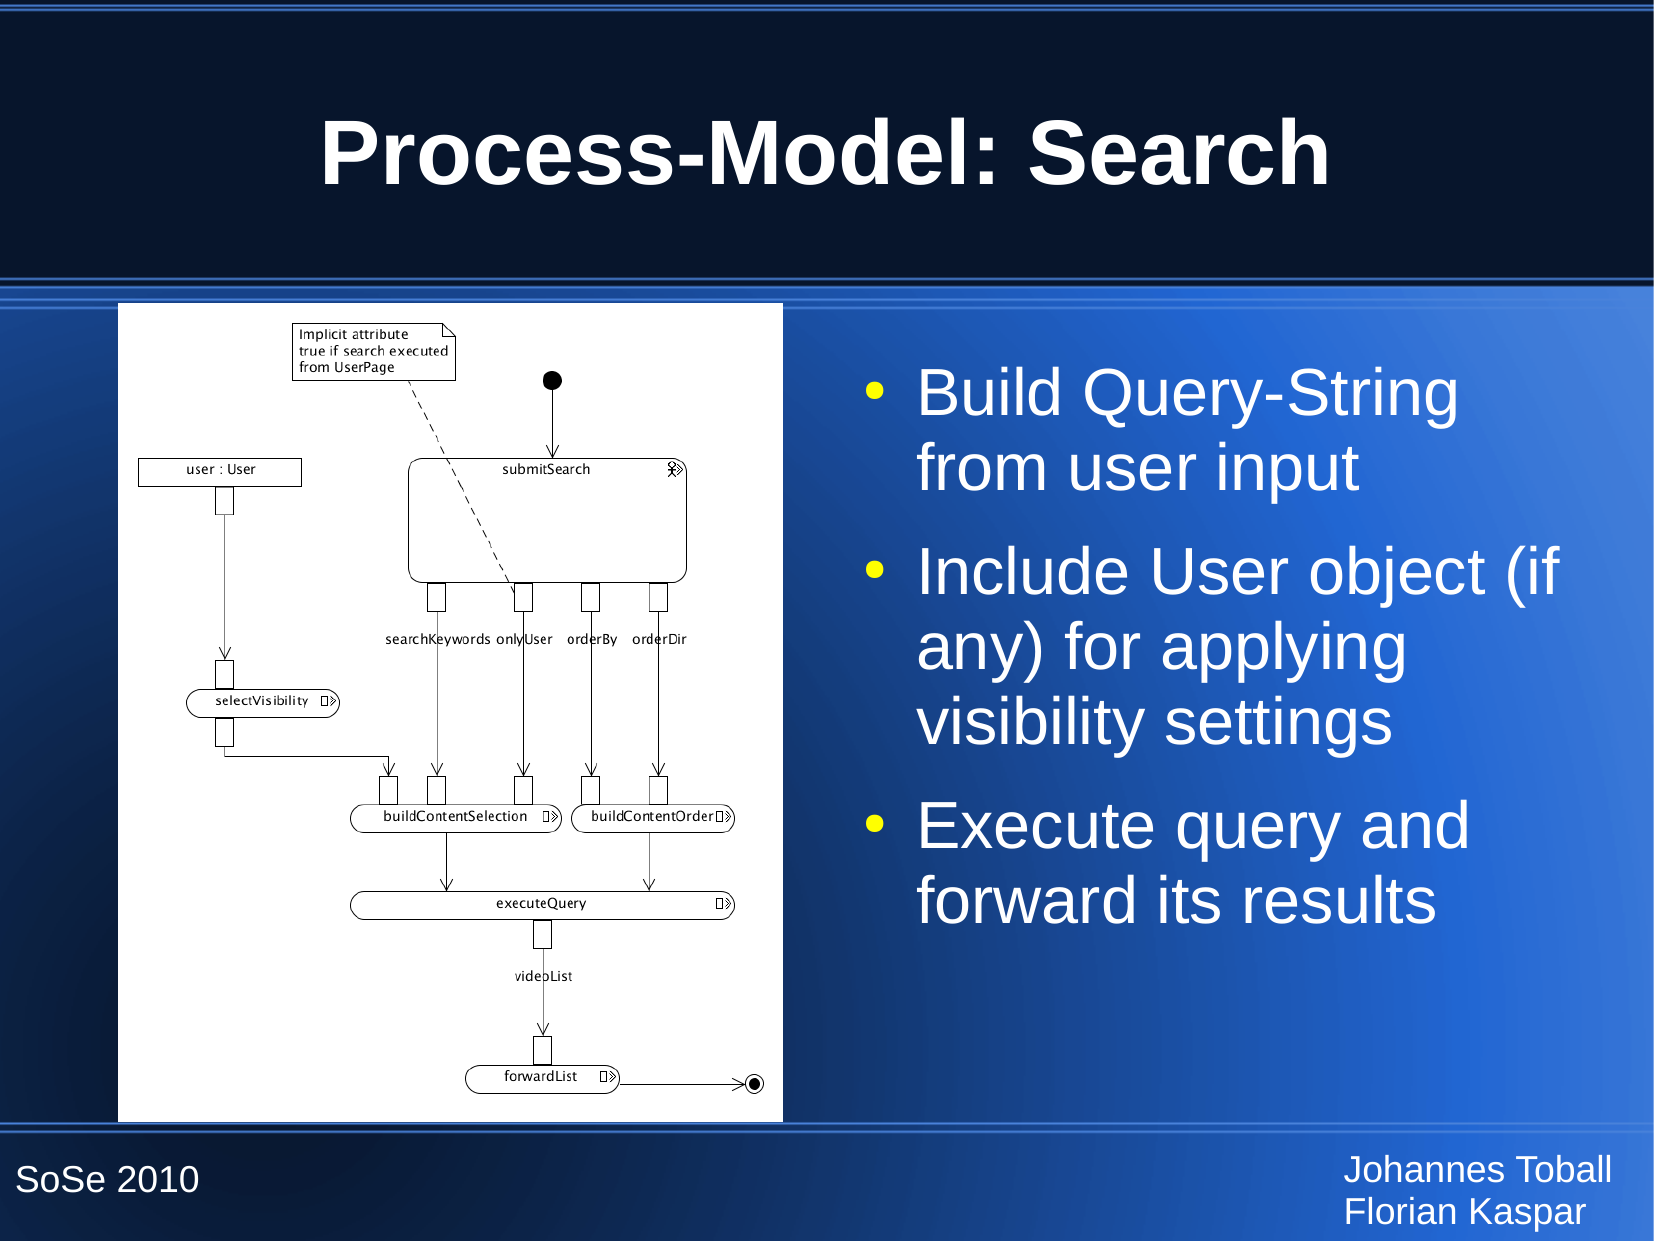

# Process-Model: Search
Build Query-String from user input
Include User object (if any) for applying visibility settings
Execute query and forward its results
Johannes Toball
Florian Kaspar
SoSe 2010